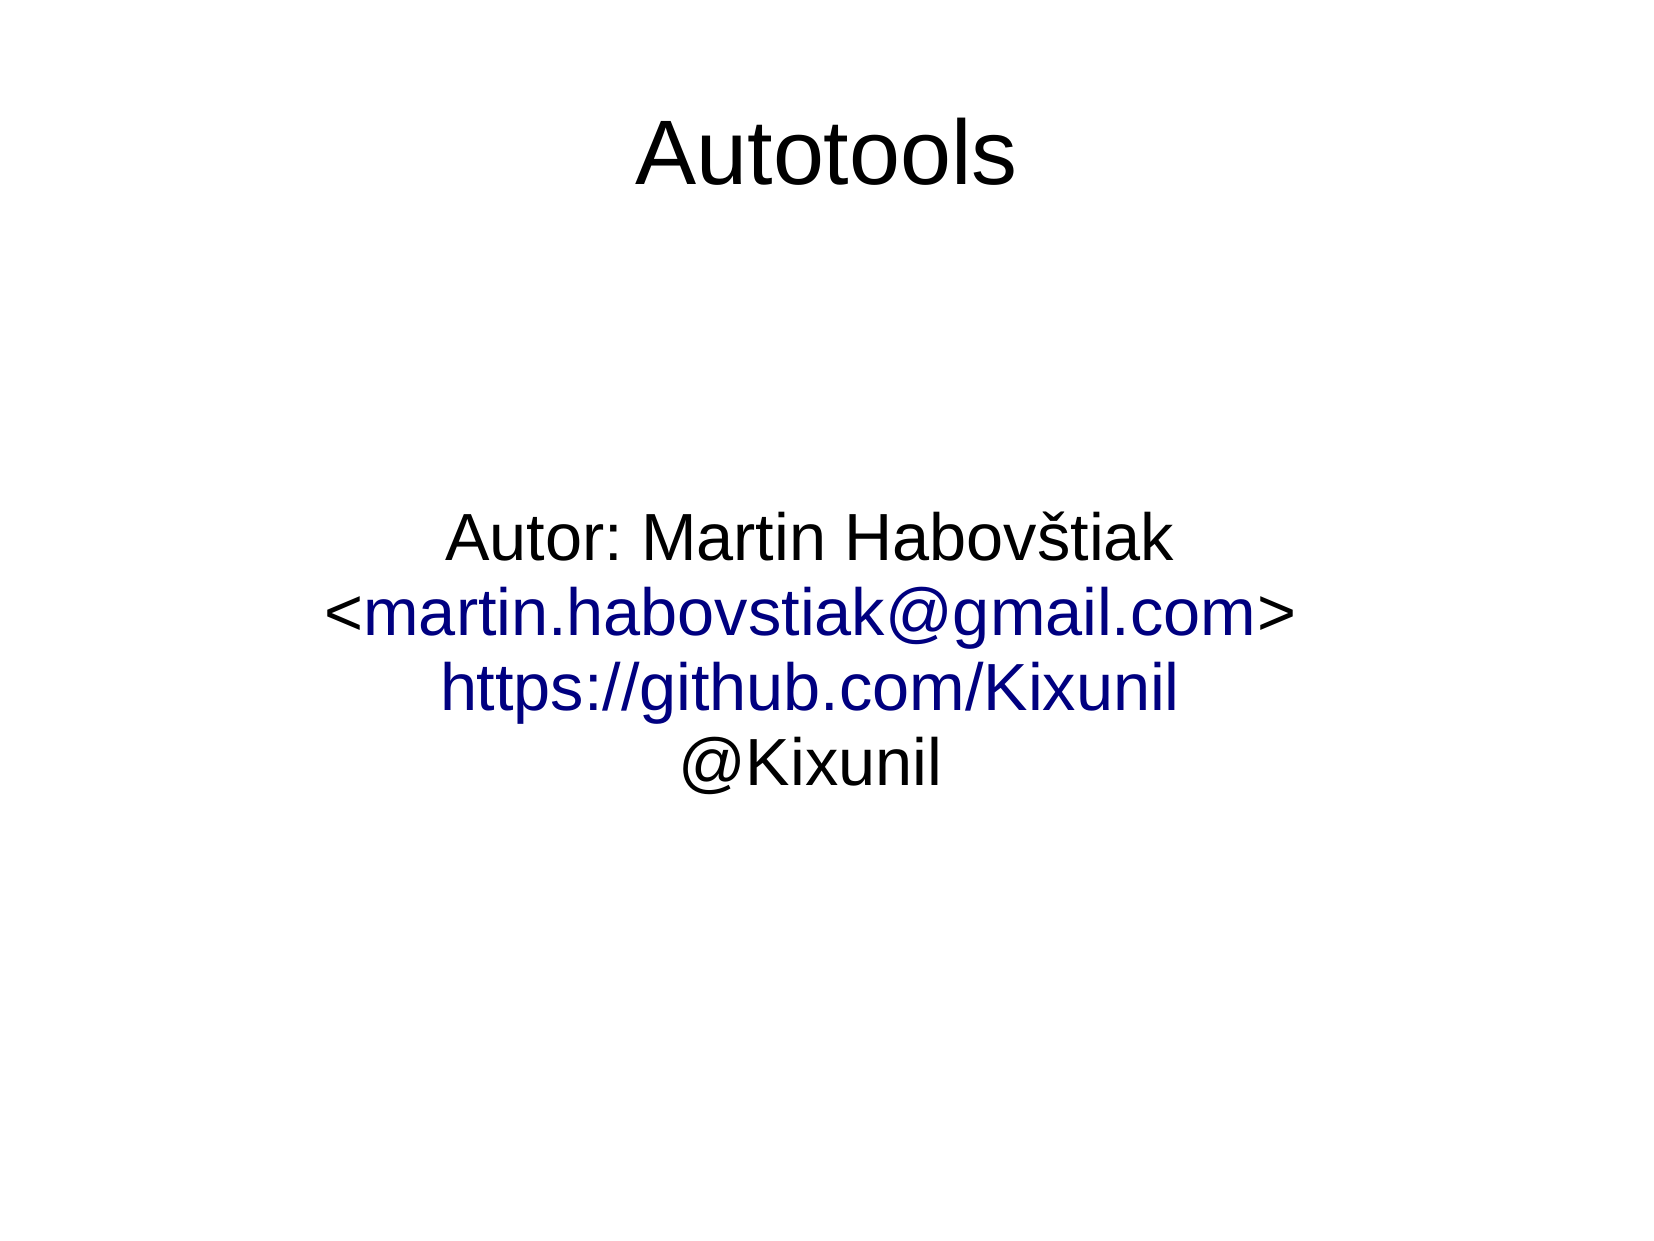

# Autotools
Autor: Martin Habovštiak
<martin.habovstiak@gmail.com>
https://github.com/Kixunil
@Kixunil